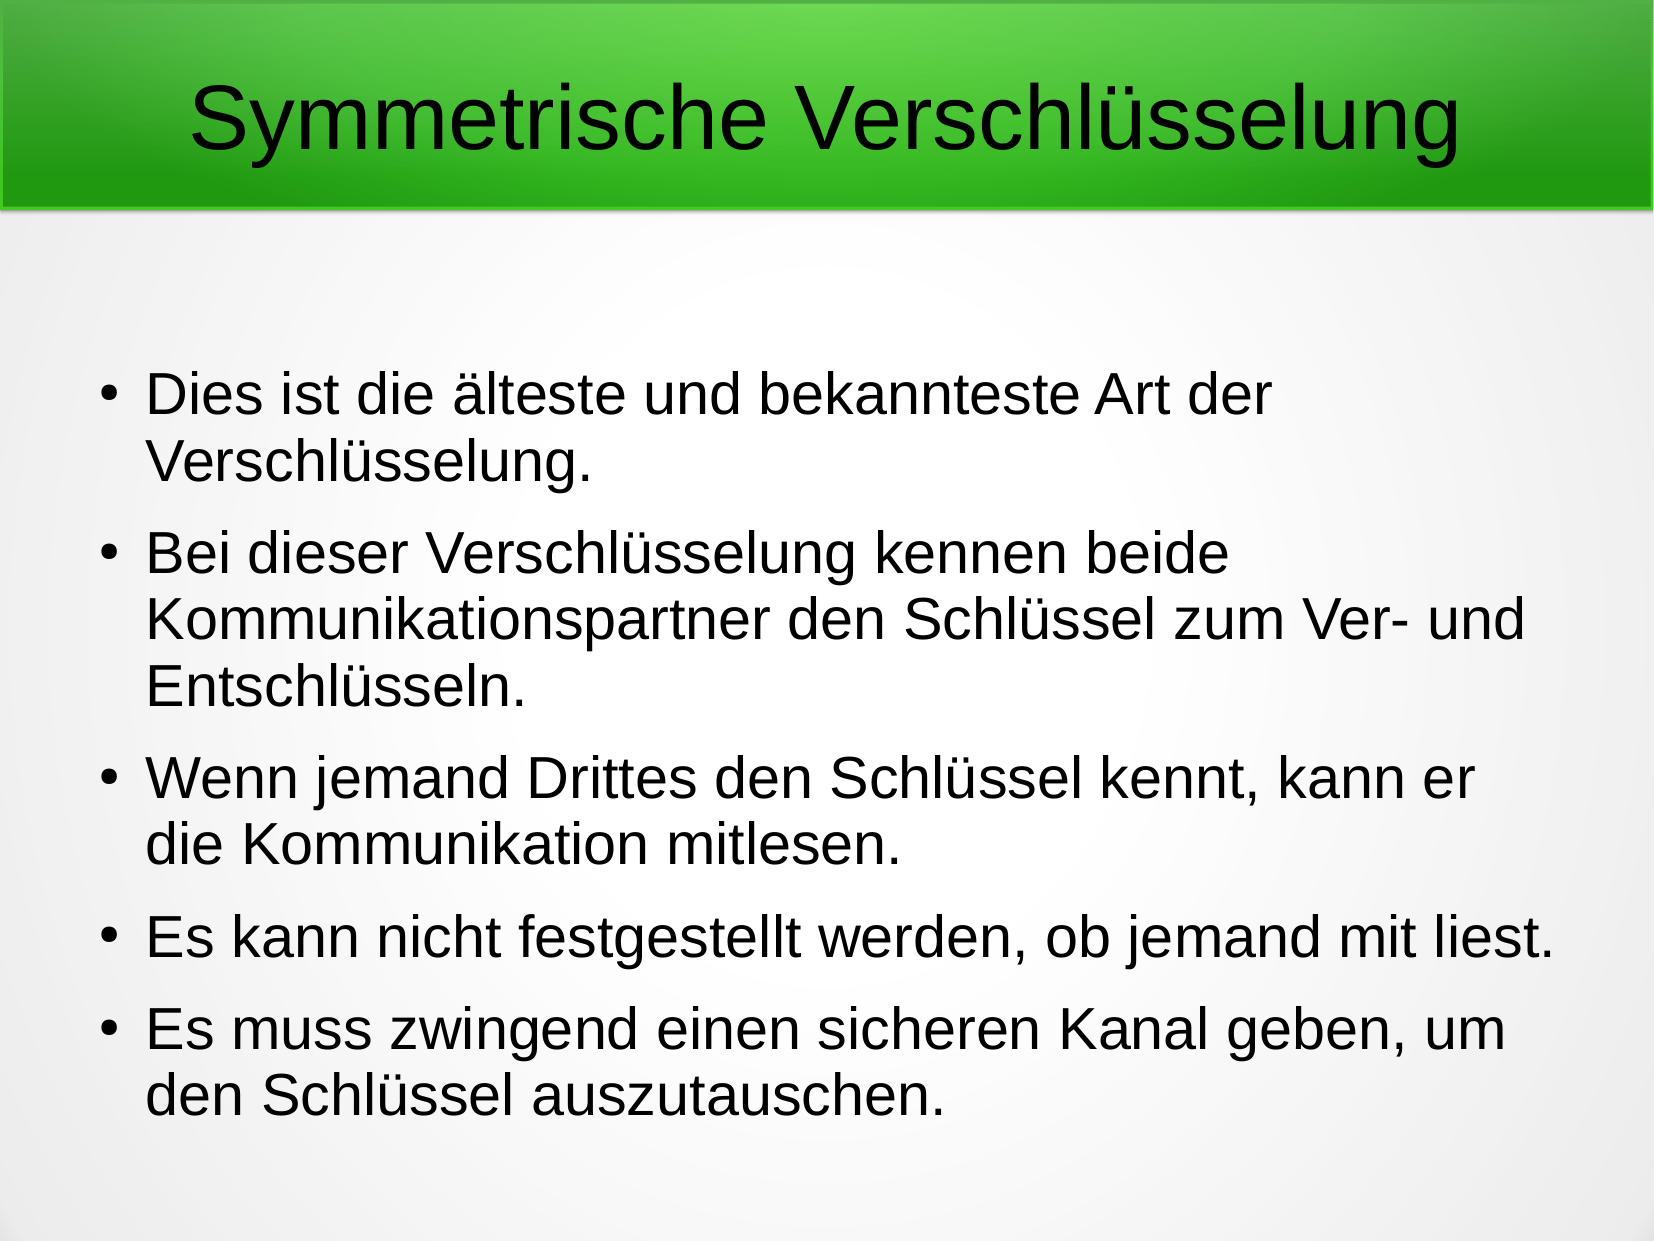

# Symmetrische Verschlüsselung
Dies ist die älteste und bekannteste Art der Verschlüsselung.
Bei dieser Verschlüsselung kennen beide Kommunikationspartner den Schlüssel zum Ver- und Entschlüsseln.
Wenn jemand Drittes den Schlüssel kennt, kann er die Kommunikation mitlesen.
Es kann nicht festgestellt werden, ob jemand mit liest.
Es muss zwingend einen sicheren Kanal geben, um den Schlüssel auszutauschen.